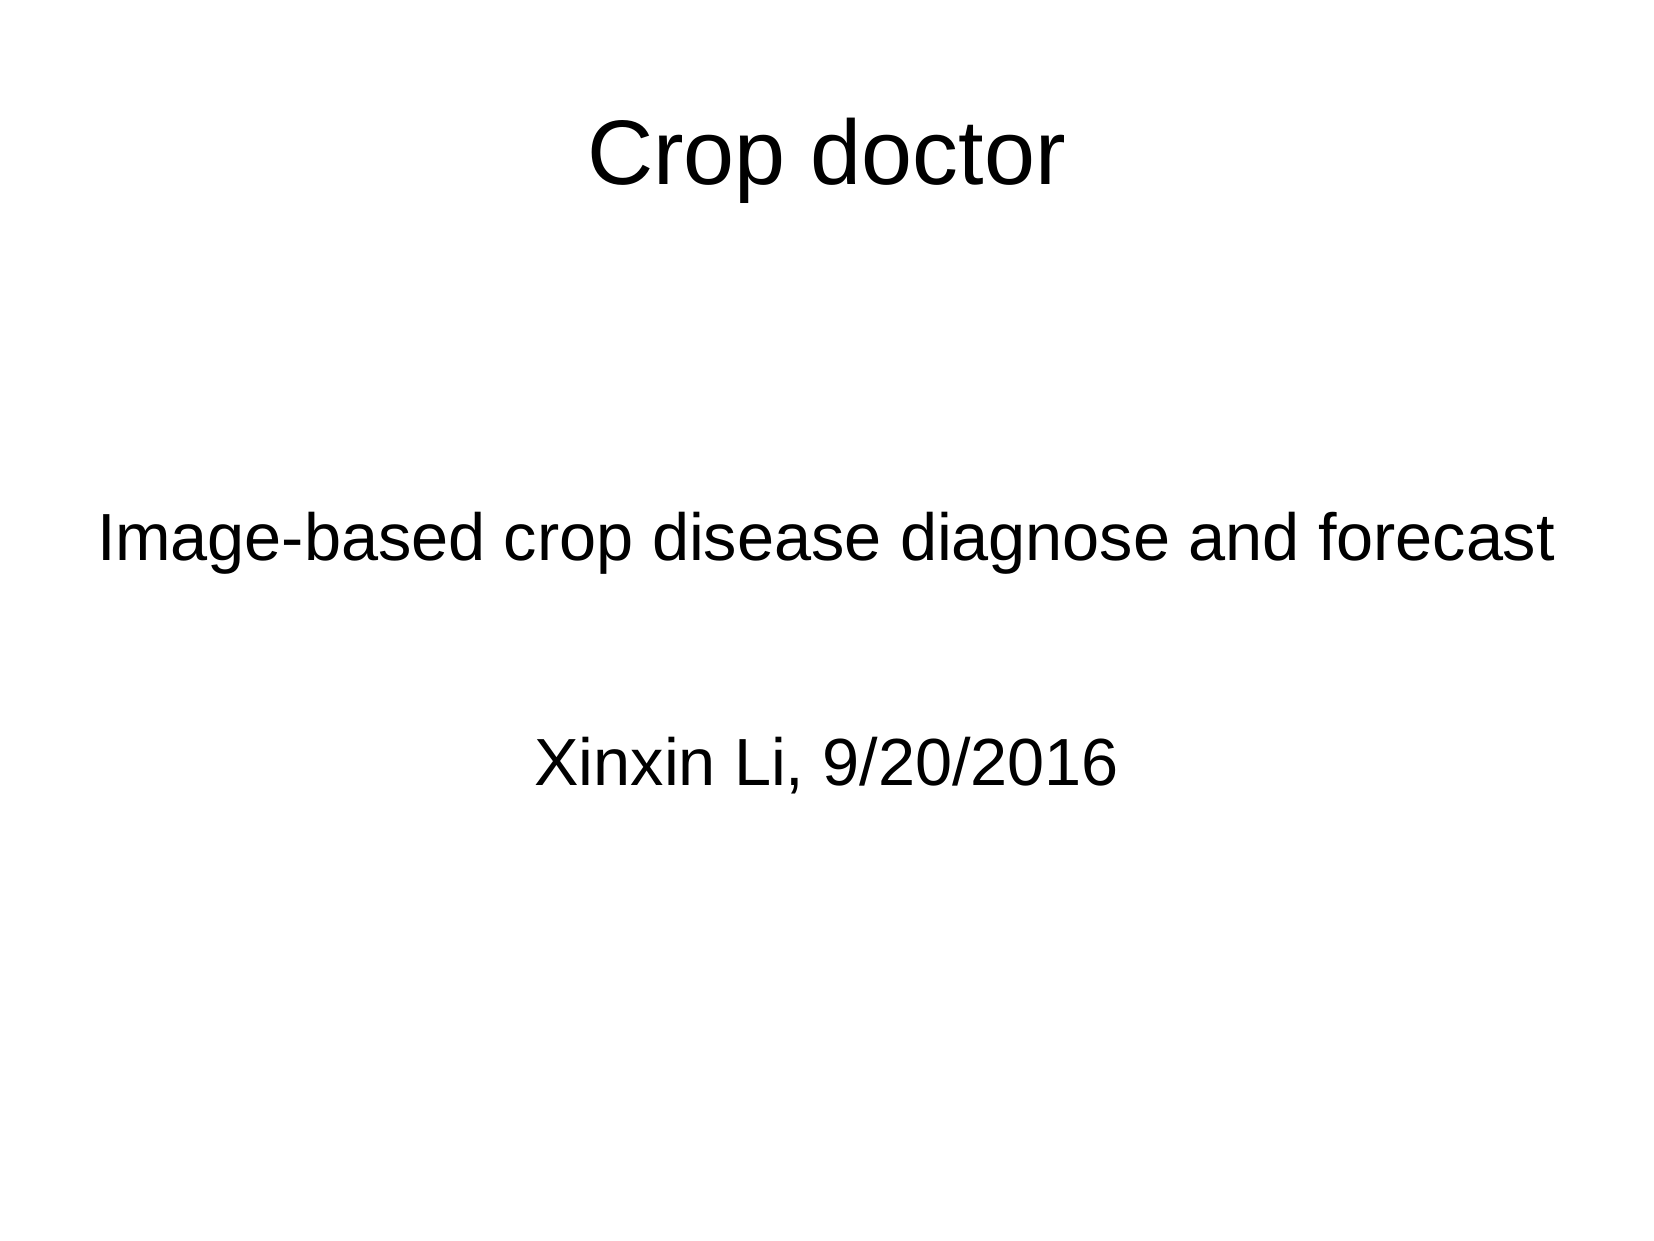

# Crop doctor
Image-based crop disease diagnose and forecast
Xinxin Li, 9/20/2016